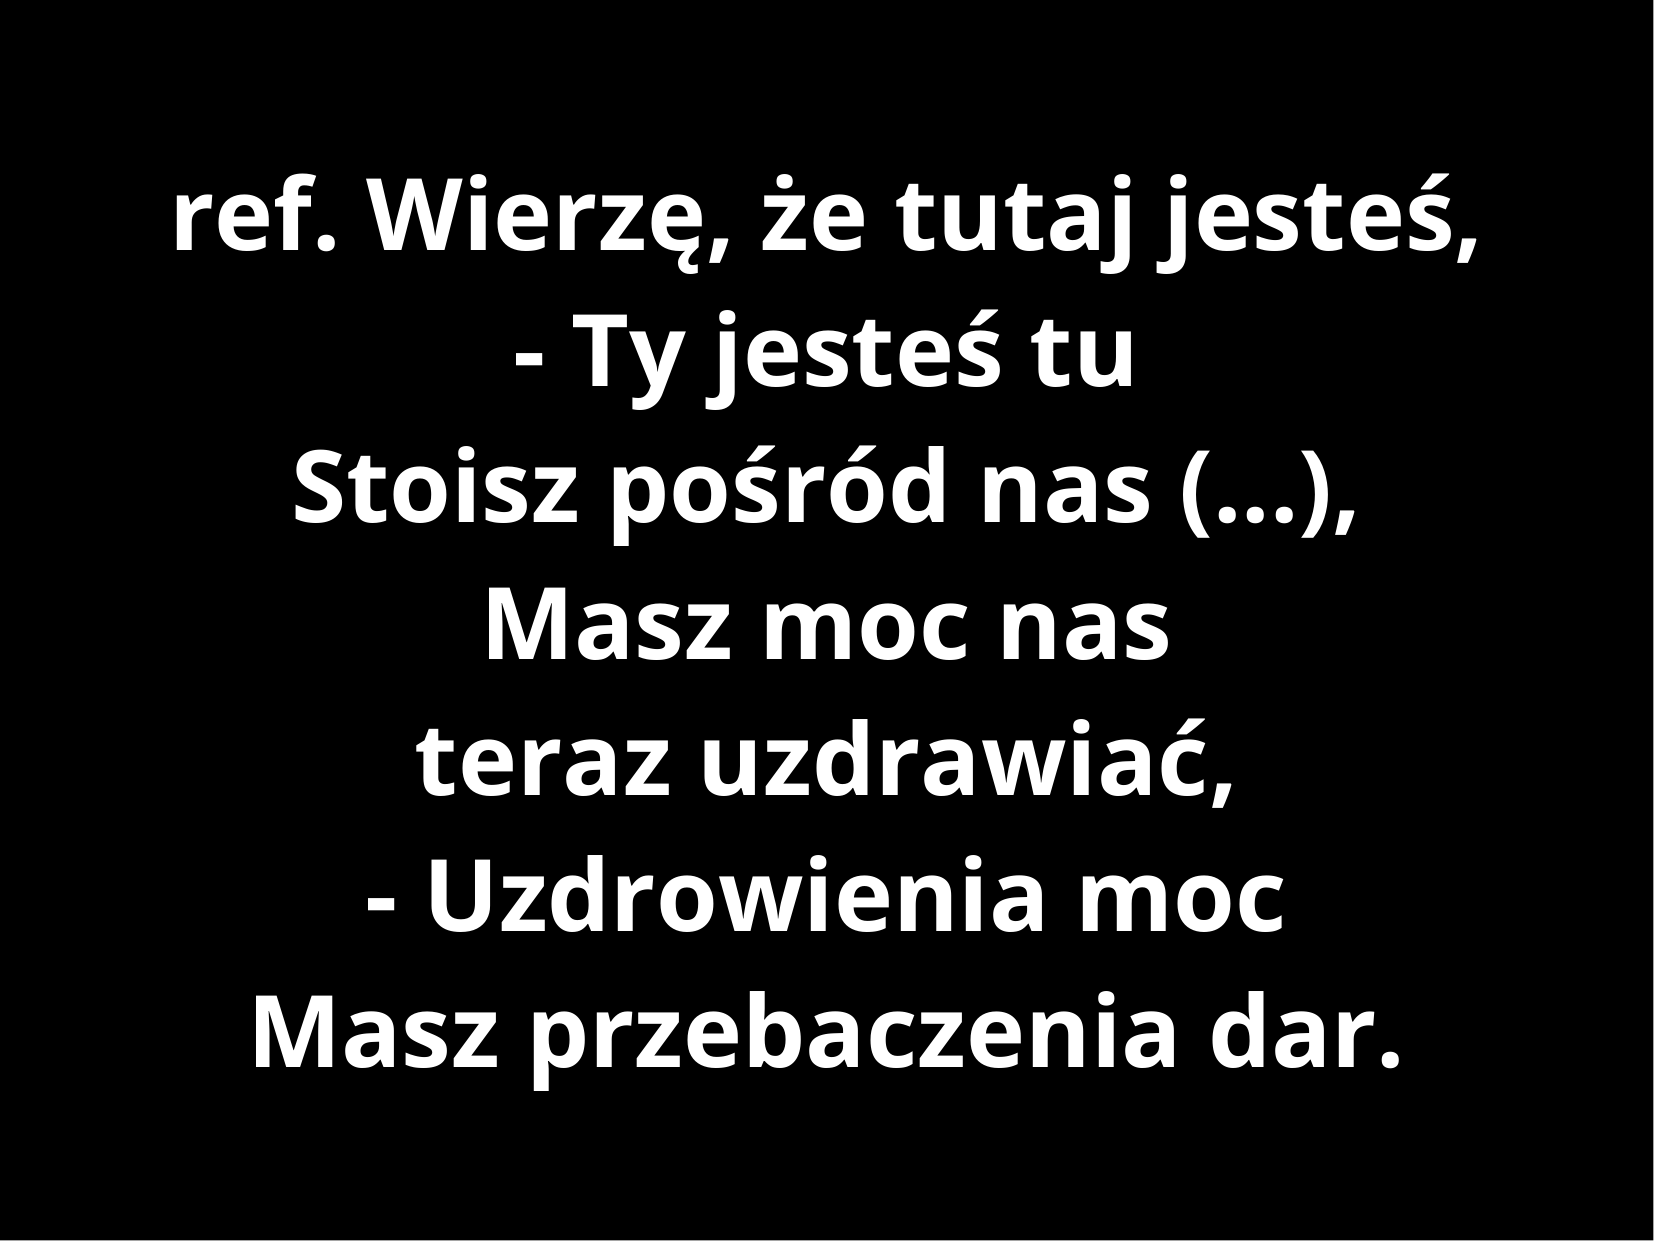

# ref. Wierzę, że tutaj jesteś, - Ty jesteś tu Stoisz pośród nas (...), Masz moc nas teraz uzdrawiać, - Uzdrowienia moc Masz przebaczenia dar.